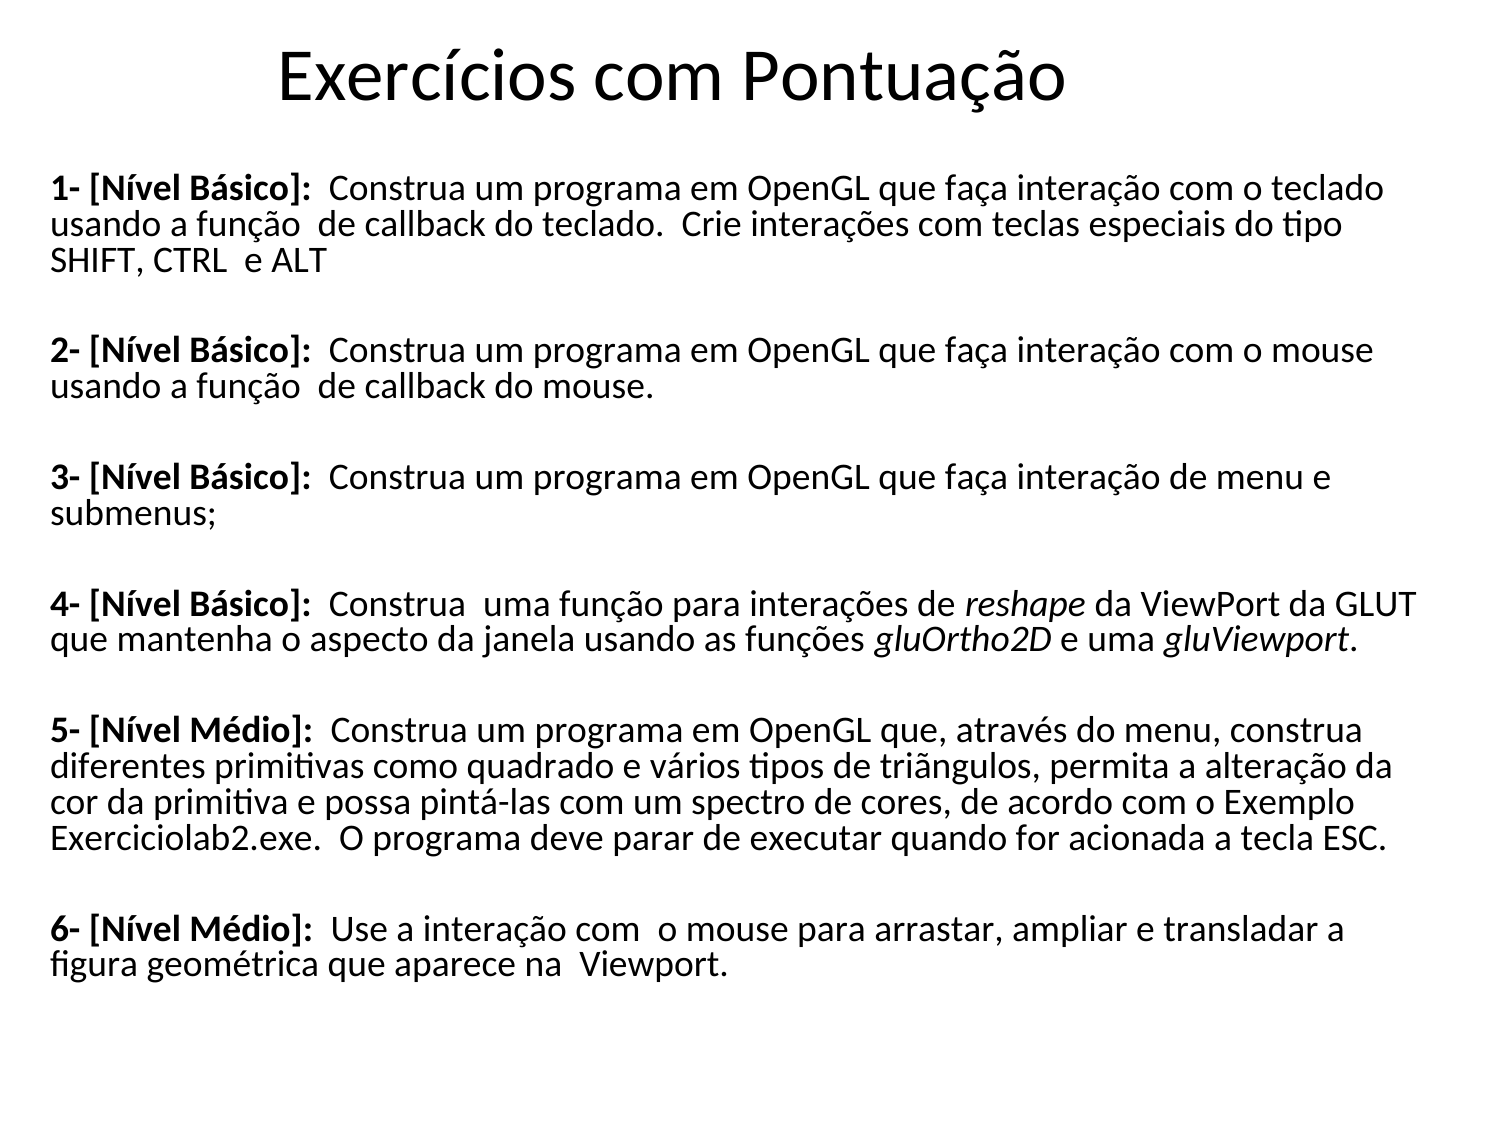

# Exercícios com Pontuação
1- [Nível Básico]: Construa um programa em OpenGL que faça interação com o teclado usando a função de callback do teclado. Crie interações com teclas especiais do tipo SHIFT, CTRL e ALT
2- [Nível Básico]: Construa um programa em OpenGL que faça interação com o mouse usando a função de callback do mouse.
3- [Nível Básico]: Construa um programa em OpenGL que faça interação de menu e submenus;
4- [Nível Básico]: Construa uma função para interações de reshape da ViewPort da GLUT que mantenha o aspecto da janela usando as funções gluOrtho2D e uma gluViewport.
5- [Nível Médio]: Construa um programa em OpenGL que, através do menu, construa diferentes primitivas como quadrado e vários tipos de triãngulos, permita a alteração da cor da primitiva e possa pintá-las com um spectro de cores, de acordo com o Exemplo Exerciciolab2.exe. O programa deve parar de executar quando for acionada a tecla ESC.
6- [Nível Médio]: Use a interação com o mouse para arrastar, ampliar e transladar a figura geométrica que aparece na Viewport.